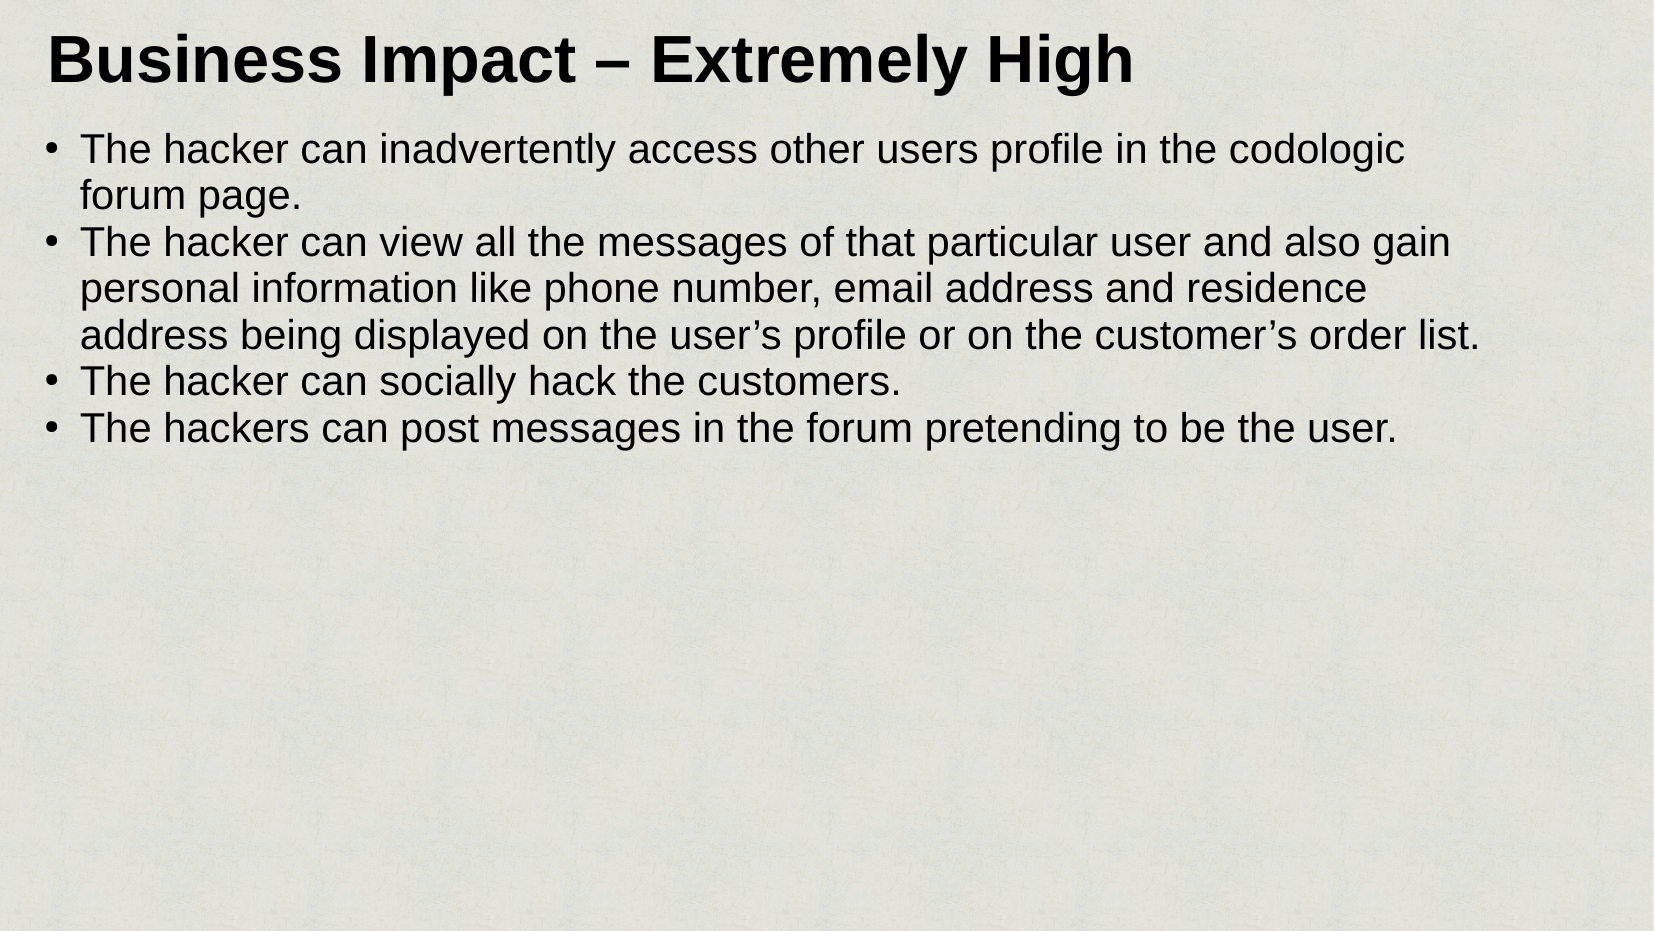

# Business Impact – Extremely High
The hacker can inadvertently access other users profile in the codologic forum page.
The hacker can view all the messages of that particular user and also gain personal information like phone number, email address and residence address being displayed on the user’s profile or on the customer’s order list.
The hacker can socially hack the customers.
The hackers can post messages in the forum pretending to be the user.